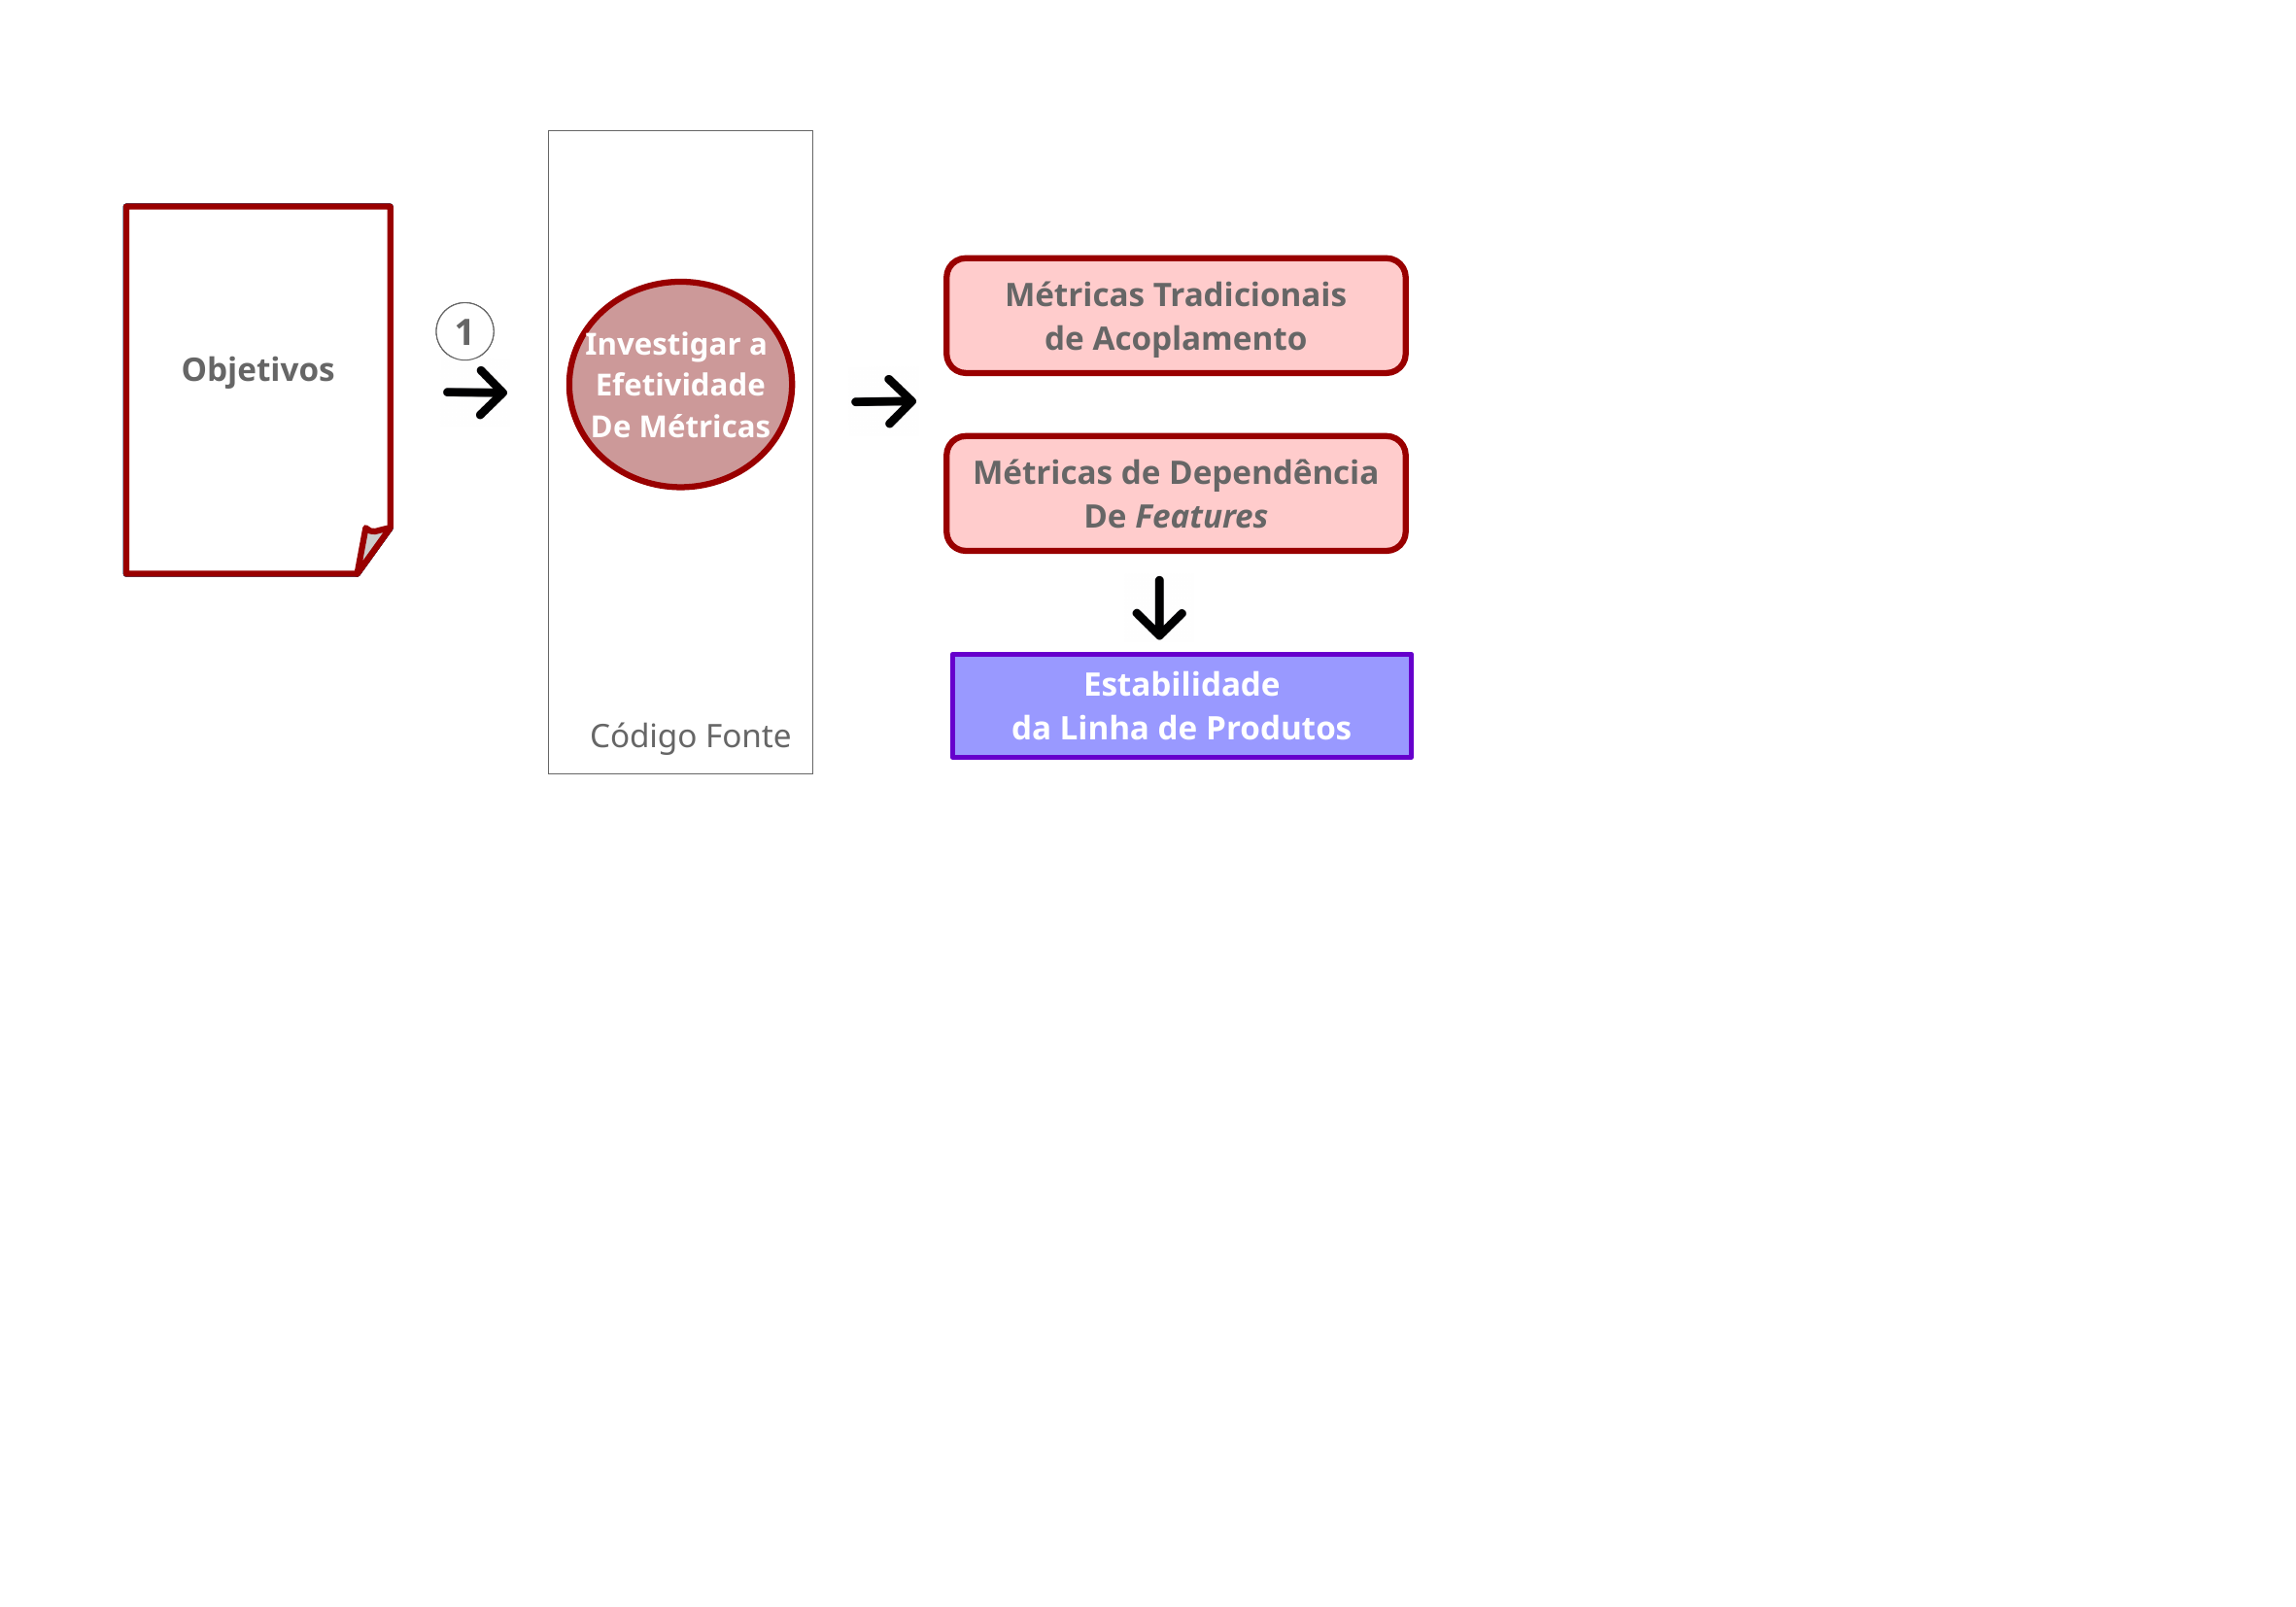

Propor
Medidas
Estruturais
Propor
Medidas
Estruturais
Objetivos
Objetivos
Objetivos
Métricas Tradicionais
de Acoplamento
Investigar a
Efetividade
De Métricas
1
1
1
Métricas de Dependência
De Features
Investigar
Estimadores
Investigar
Estimadores
Estabilidade
da Linha de Produtos
Modelo de
Features
Modelo de
Features
Código Fonte